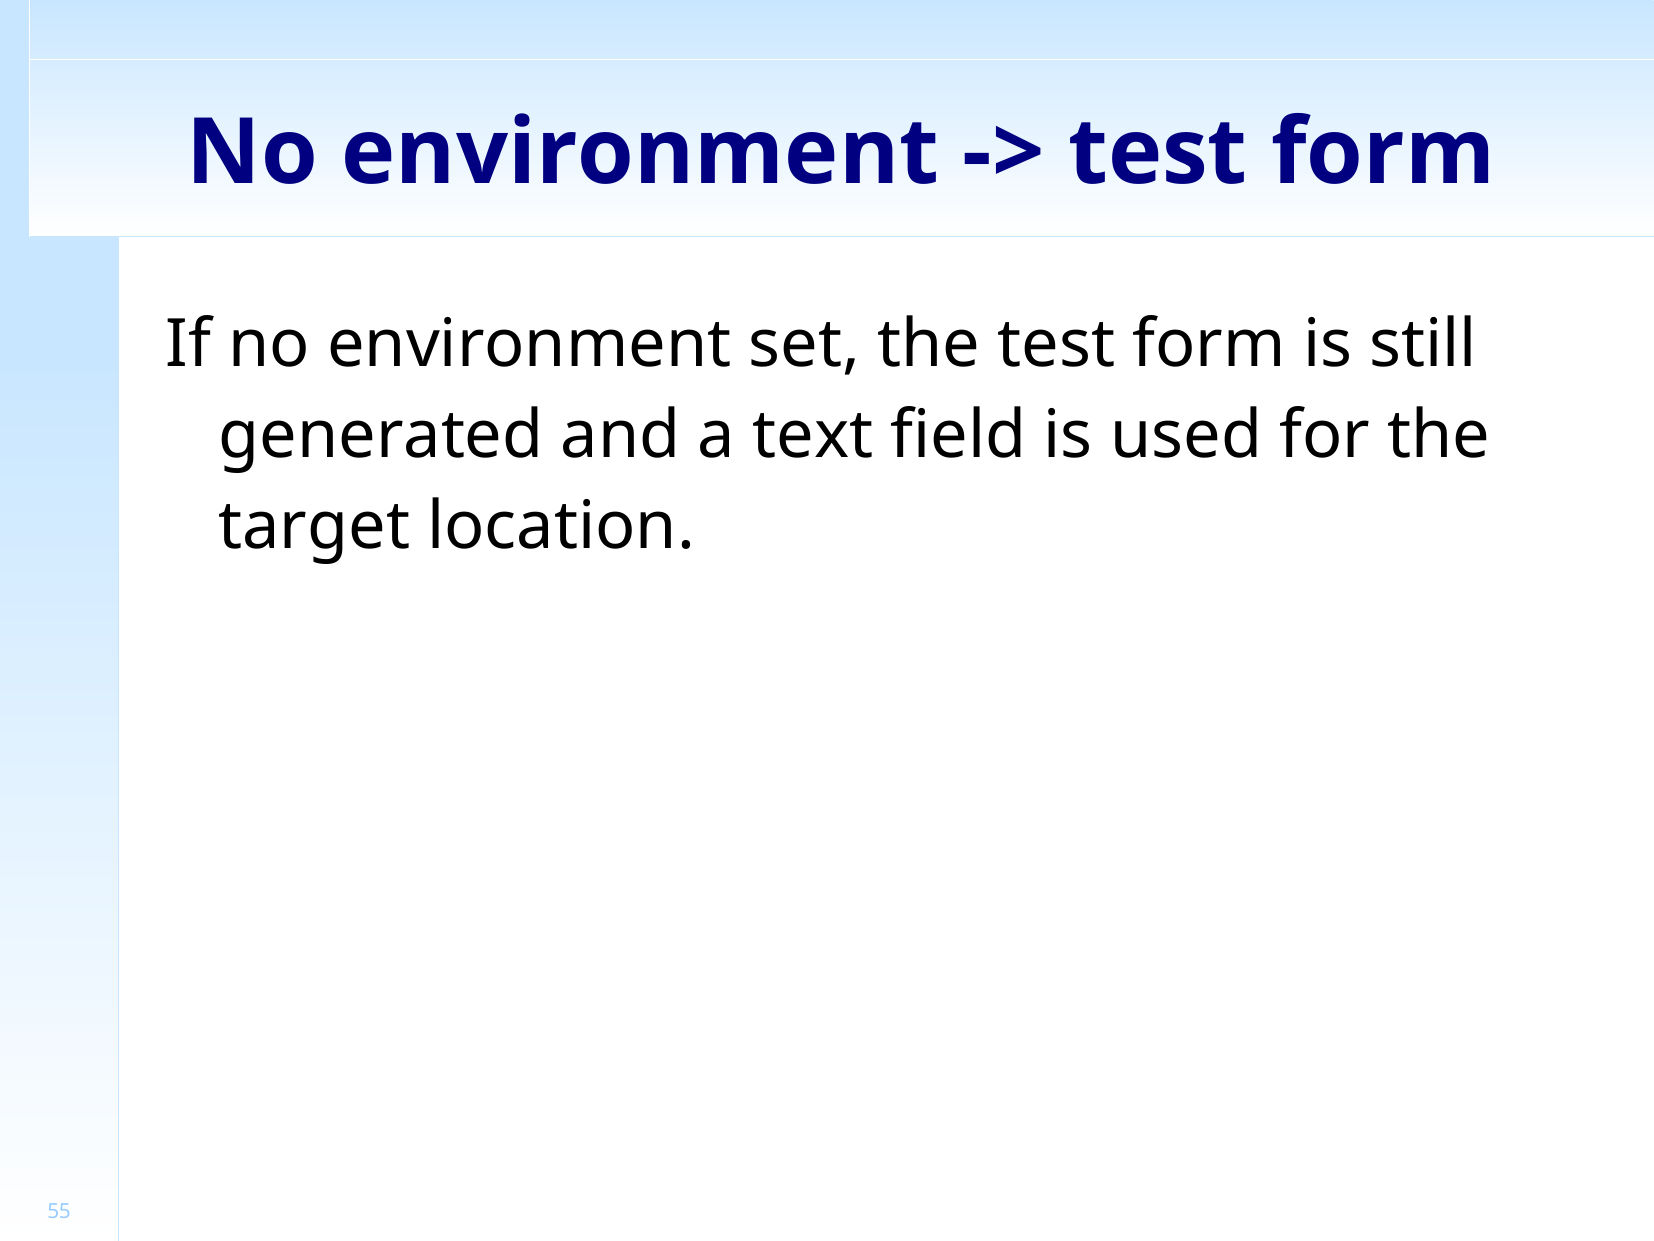

# No environment -> test form
If no environment set, the test form is still generated and a text field is used for the target location.